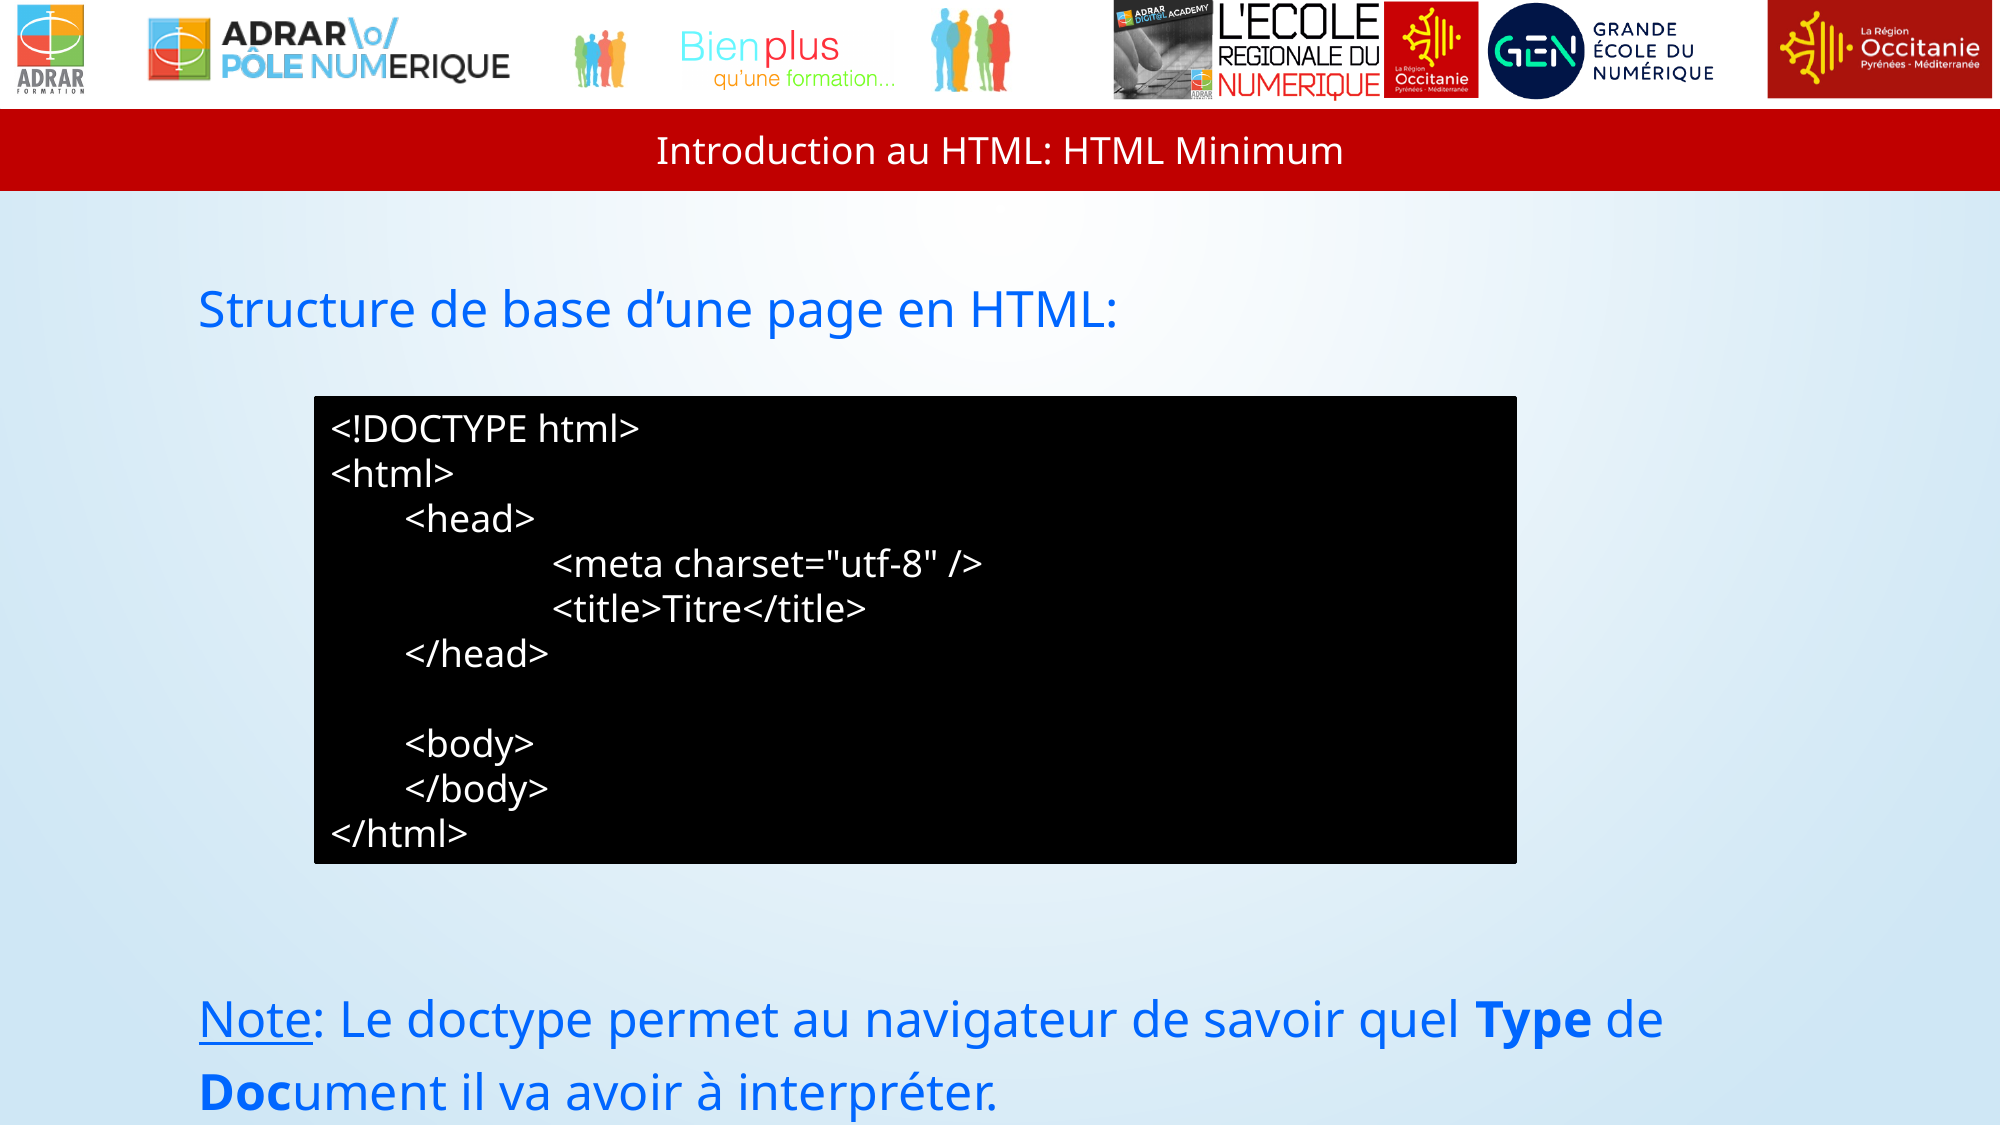

Présentation: HTML minimum
Introduction au HTML: HTML Minimum
# Structure de base d’une page en HTML:
Note: Le doctype permet au navigateur de savoir quel Type de Document il va avoir à interpréter.
<!DOCTYPE html>
<html>
	<head>
 		<meta charset="utf-8" />
 		<title>Titre</title>
 	</head>
 	<body>
 	</body>
</html>